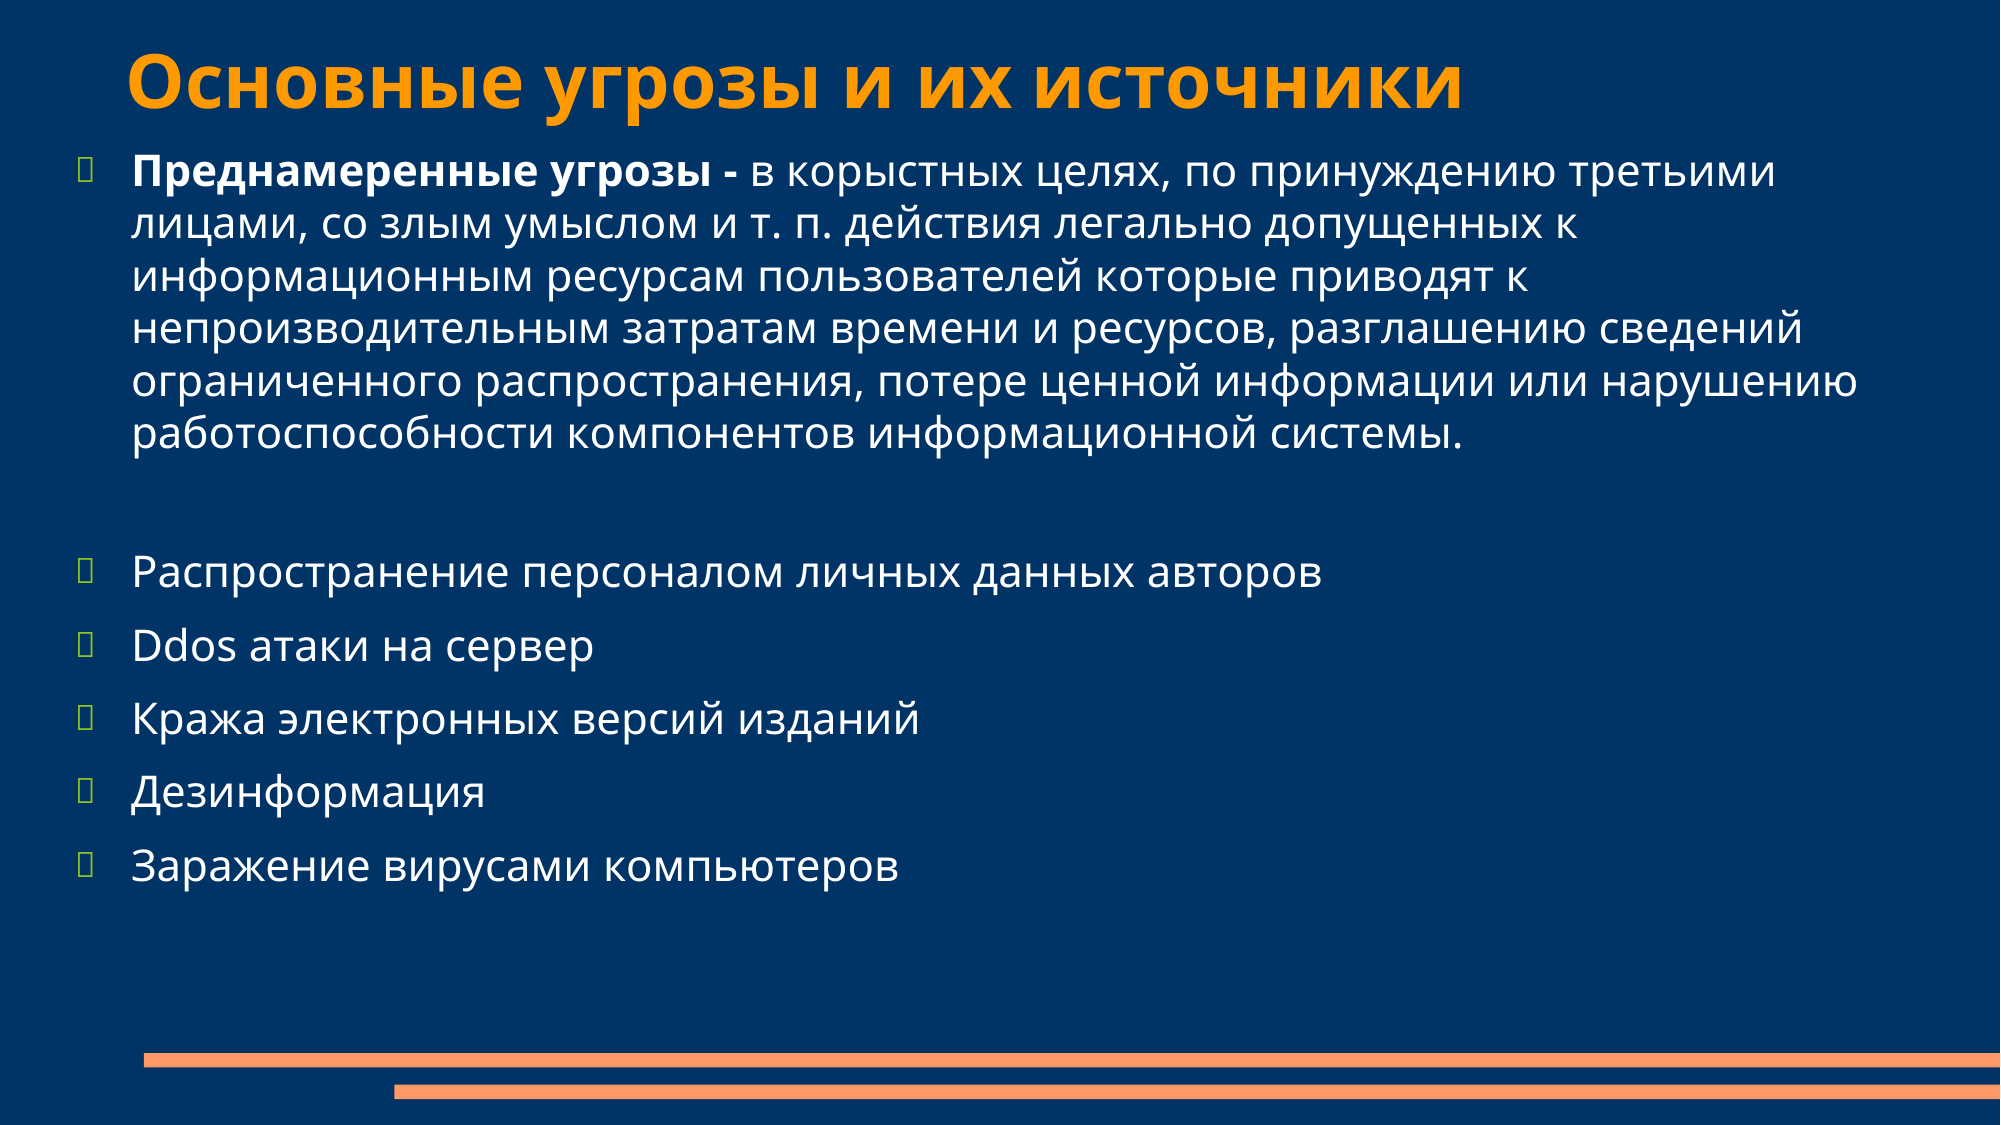

# Основные угрозы и их источники
Преднамеренные угрозы - в корыстных целях, по принуждению третьими лицами, со злым умыслом и т. п. действия легально допущенных к информационным ресурсам пользователей которые приводят к непроизводительным затратам времени и ресурсов, разглашению сведений ограниченного распространения, потере ценной информации или нарушению работоспособности компонентов информационной системы.
Распространение персоналом личных данных авторов
Ddos атаки на сервер
Кража электронных версий изданий
Дезинформация
Заражение вирусами компьютеров